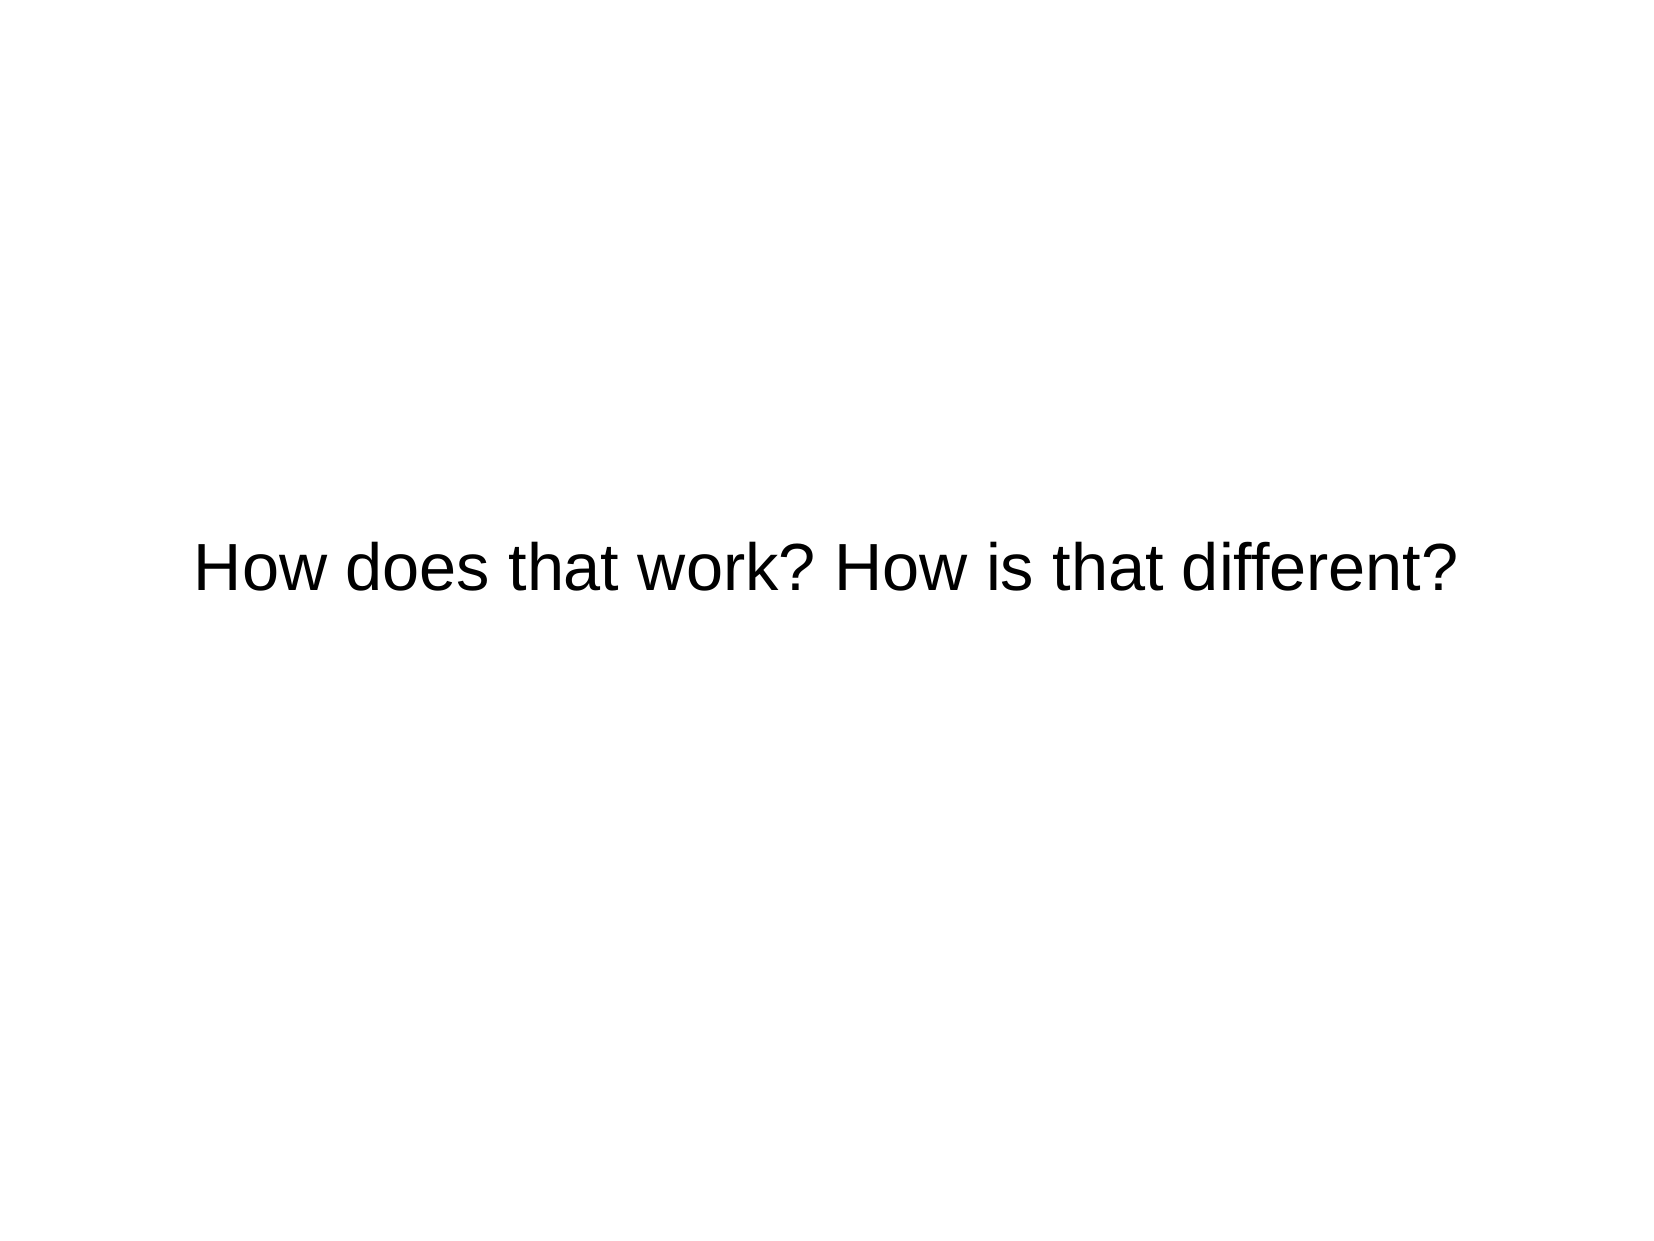

# How does that work? How is that different?